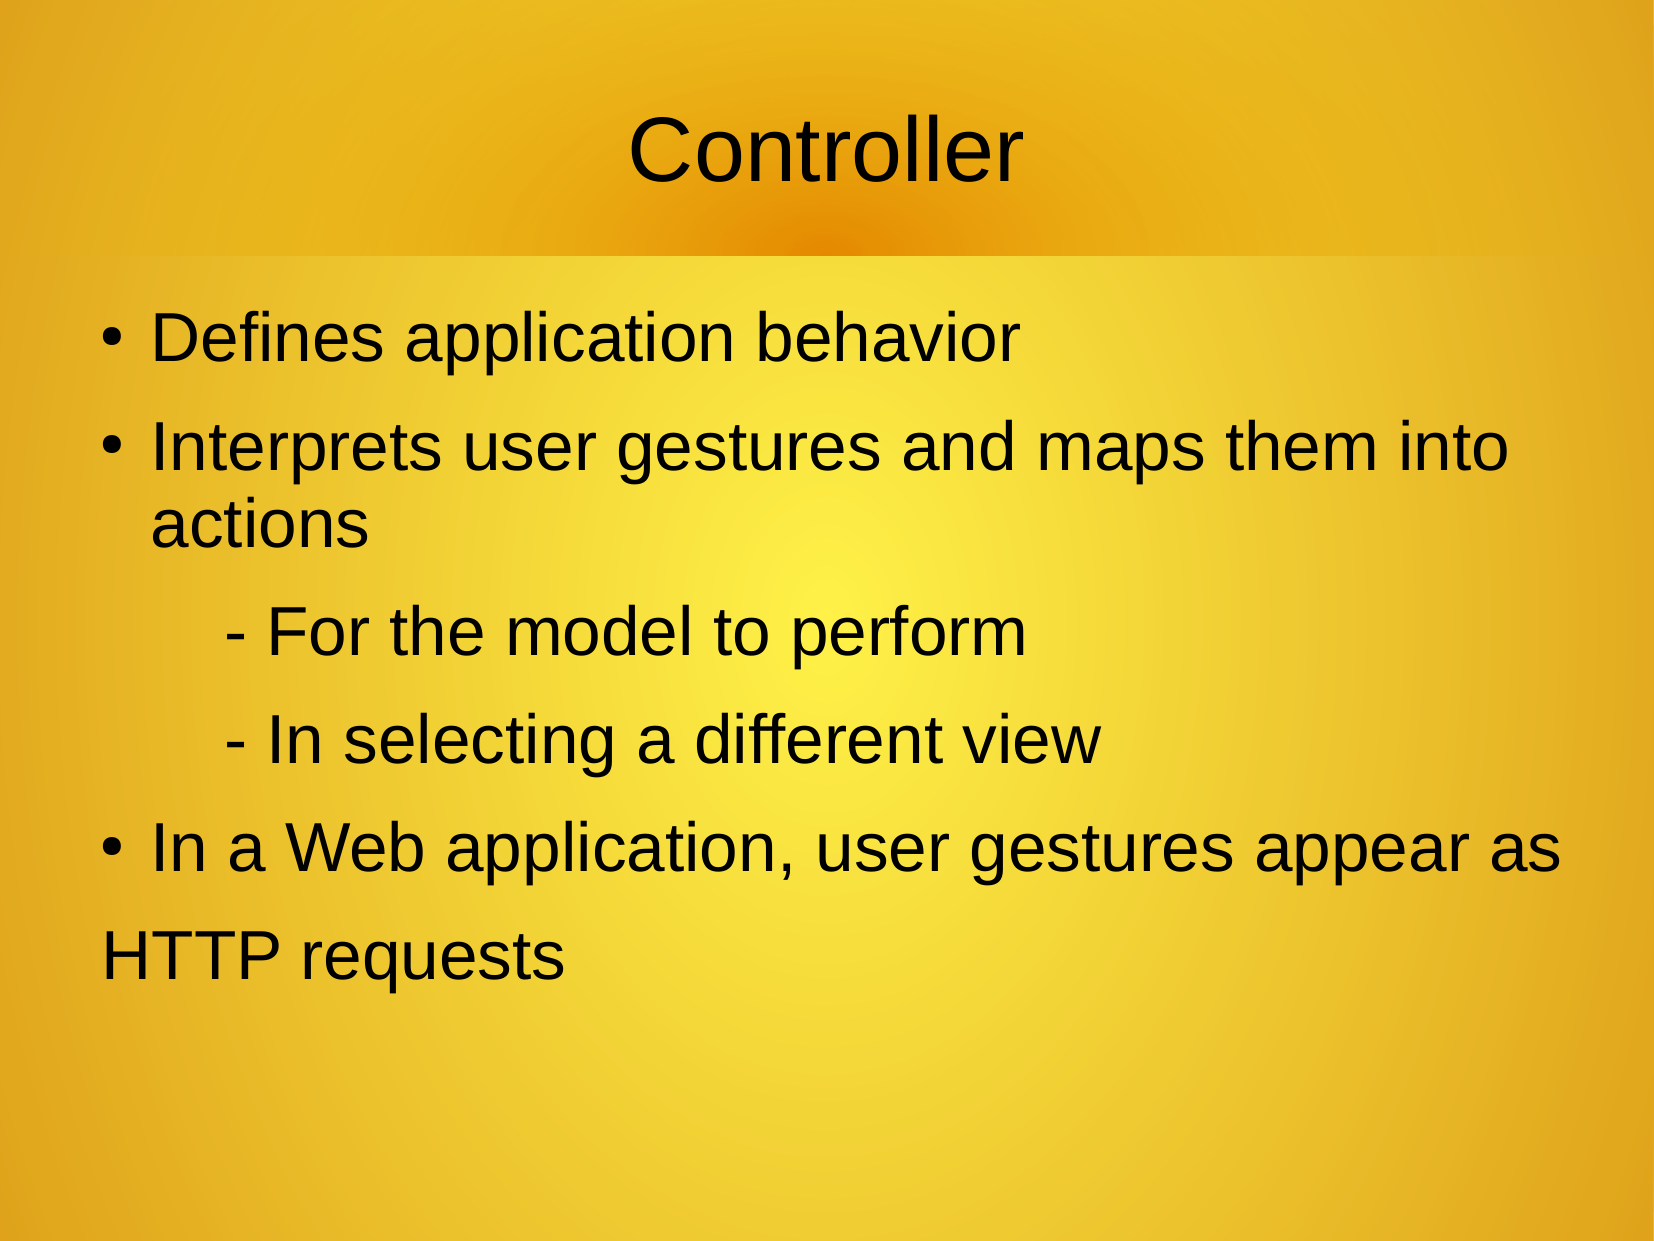

# Controller
Defines application behavior
Interprets user gestures and maps them into actions
 		- For the model to perform
 		- In selecting a different view
In a Web application, user gestures appear as
 HTTP requests